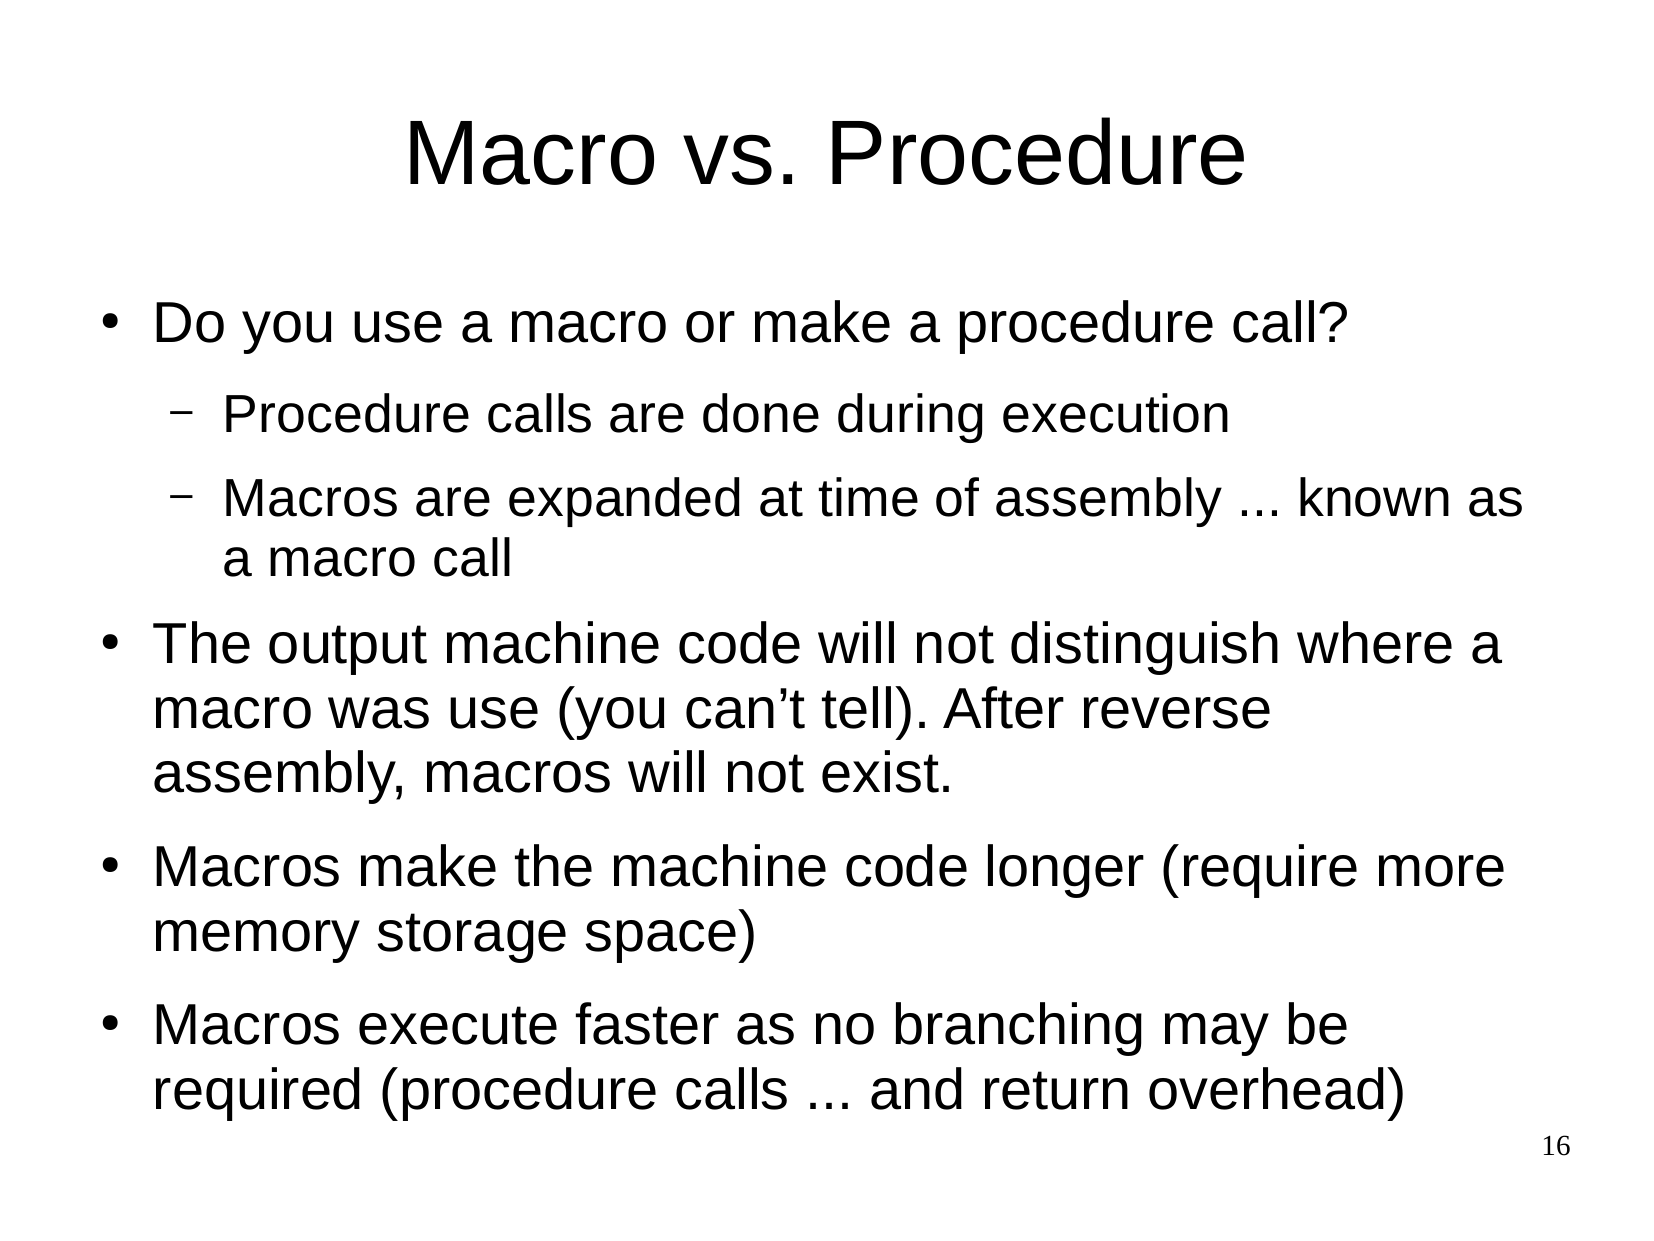

# Macro vs. Procedure
Do you use a macro or make a procedure call?
Procedure calls are done during execution
Macros are expanded at time of assembly ... known as a macro call
The output machine code will not distinguish where a macro was use (you can’t tell). After reverse assembly, macros will not exist.
Macros make the machine code longer (require more memory storage space)
Macros execute faster as no branching may be required (procedure calls ... and return overhead)
16